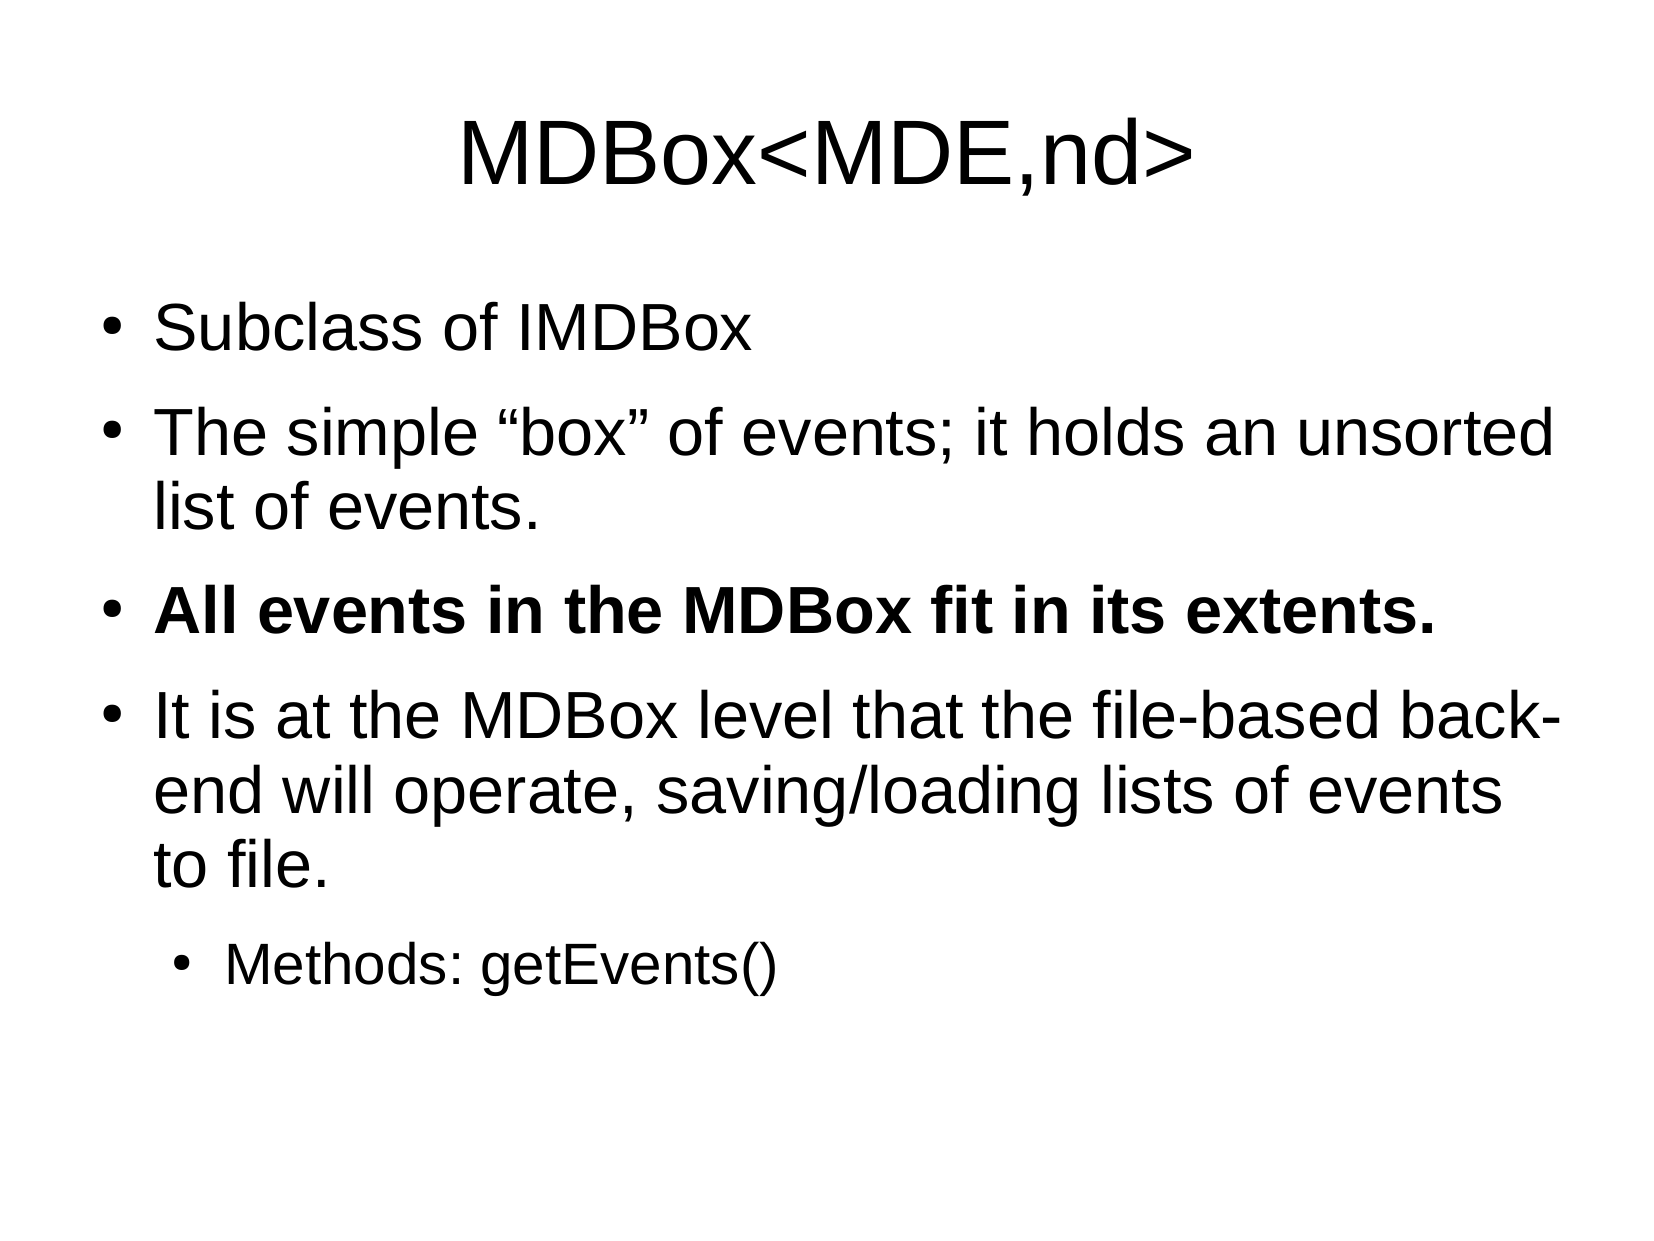

# MDBox<MDE,nd>
Subclass of IMDBox
The simple “box” of events; it holds an unsorted list of events.
All events in the MDBox fit in its extents.
It is at the MDBox level that the file-based back-end will operate, saving/loading lists of events to file.
Methods: getEvents()